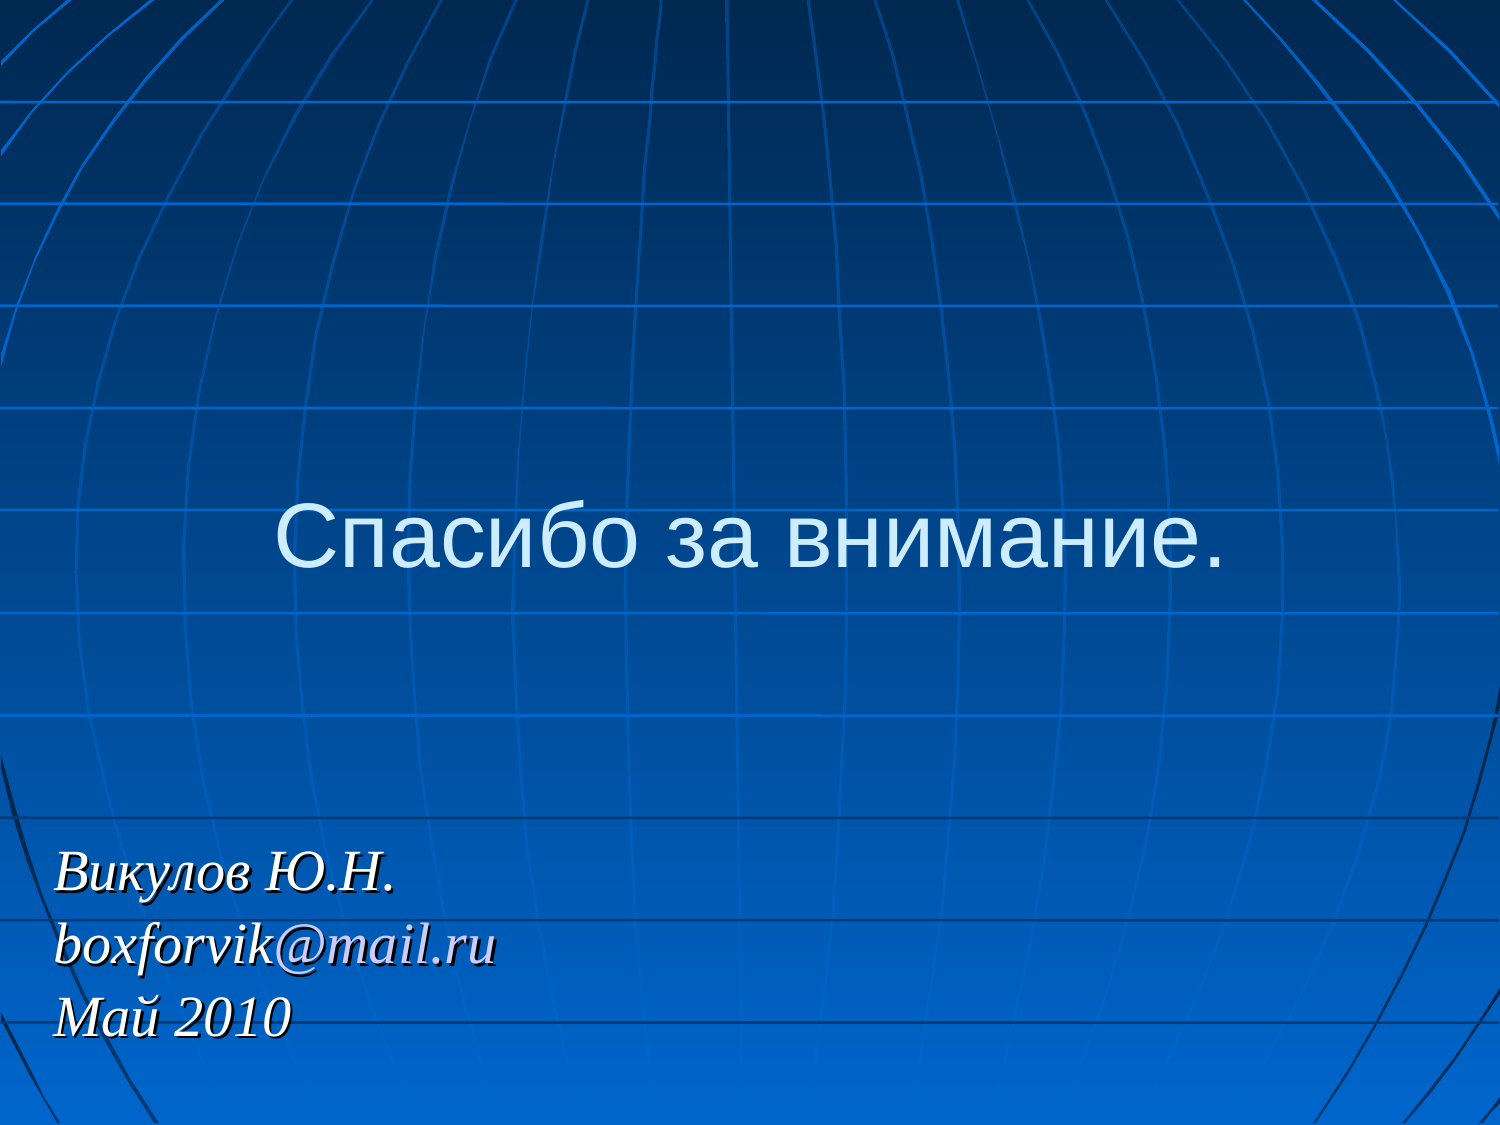

Спасибо за внимание.
Викулов Ю.Н.
boxforvik@mail.ru
Май 2010